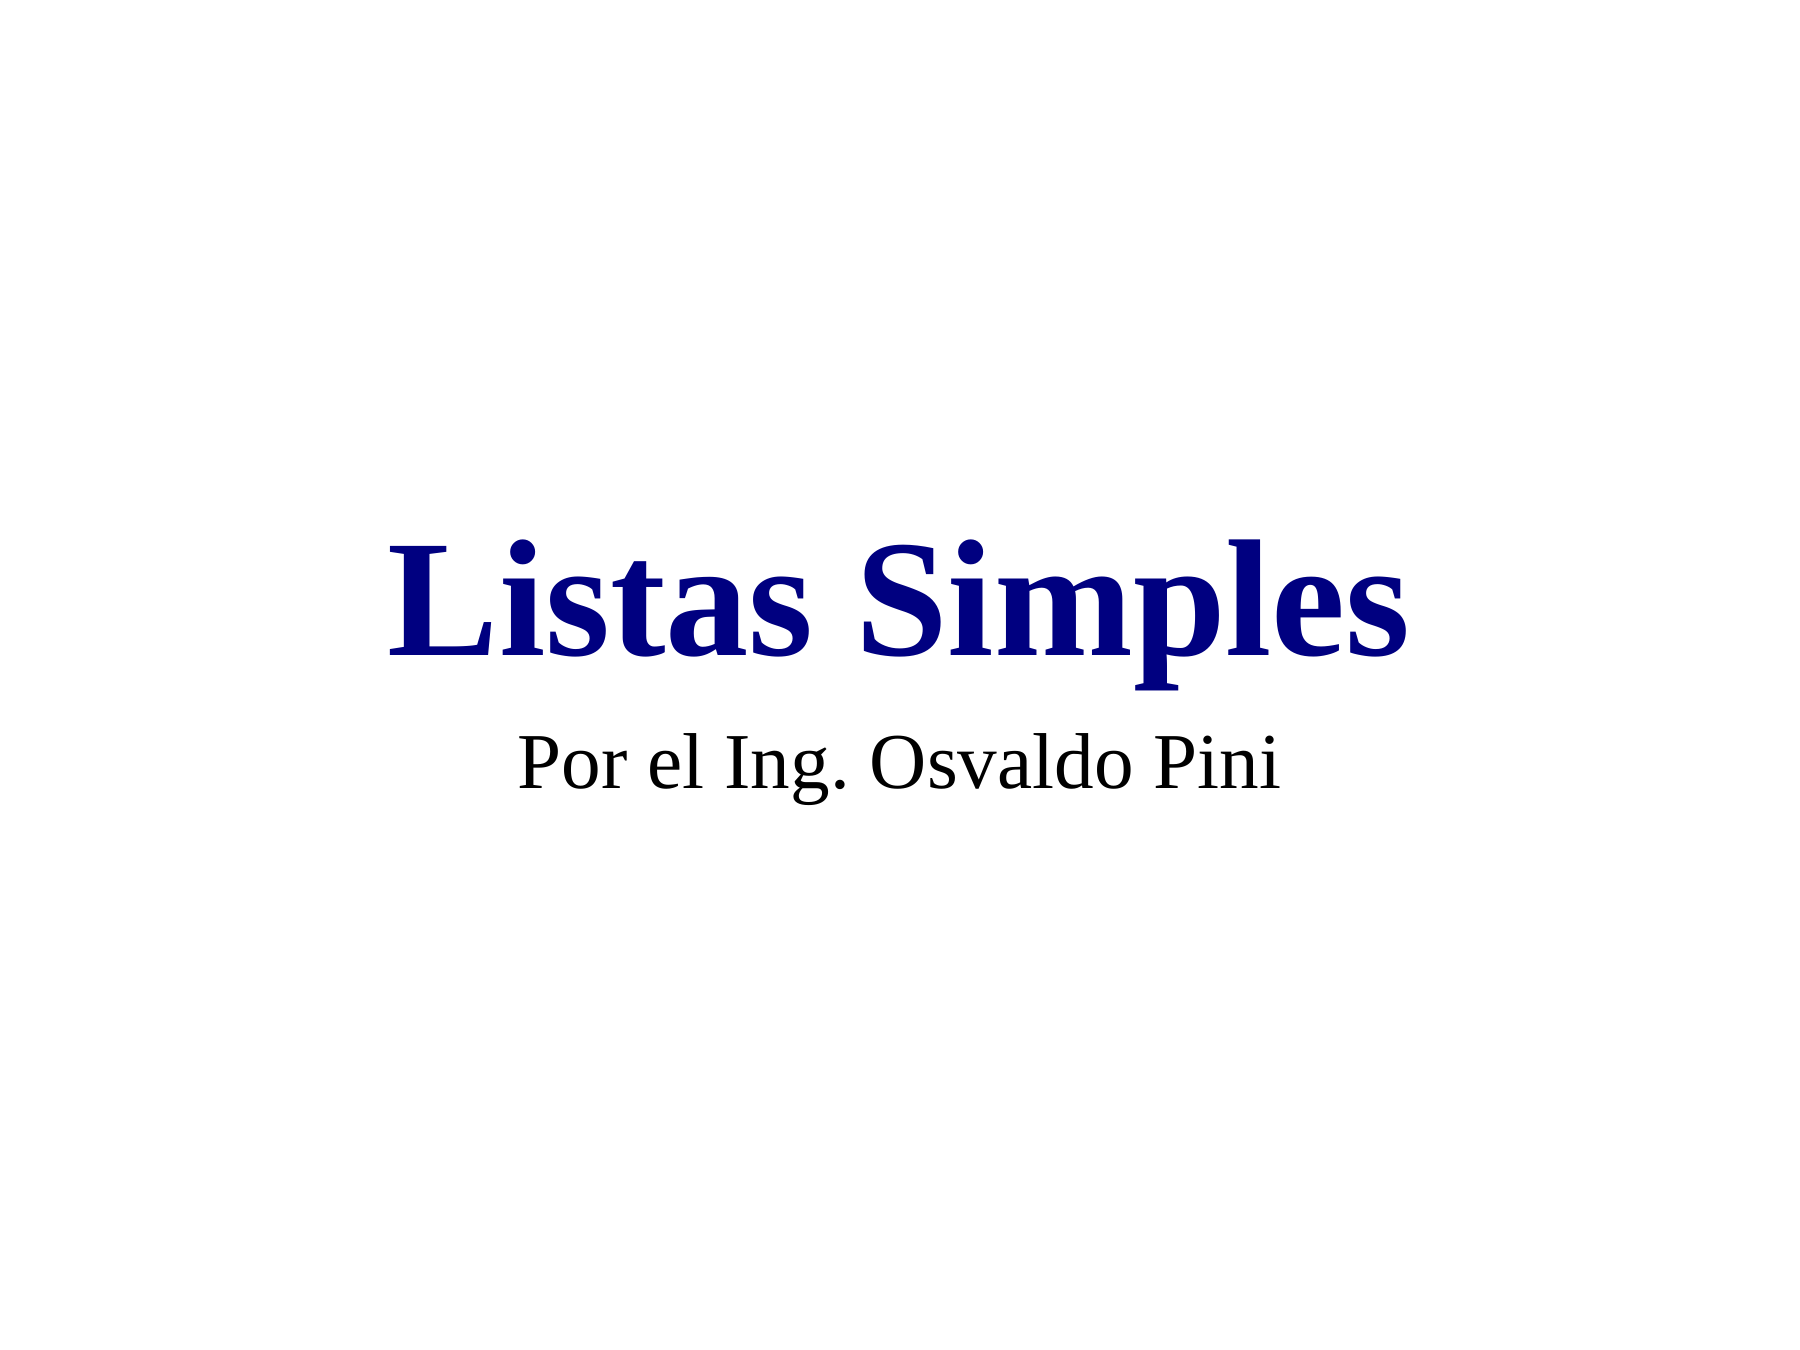

# Listas Simples
Por el Ing. Osvaldo Pini